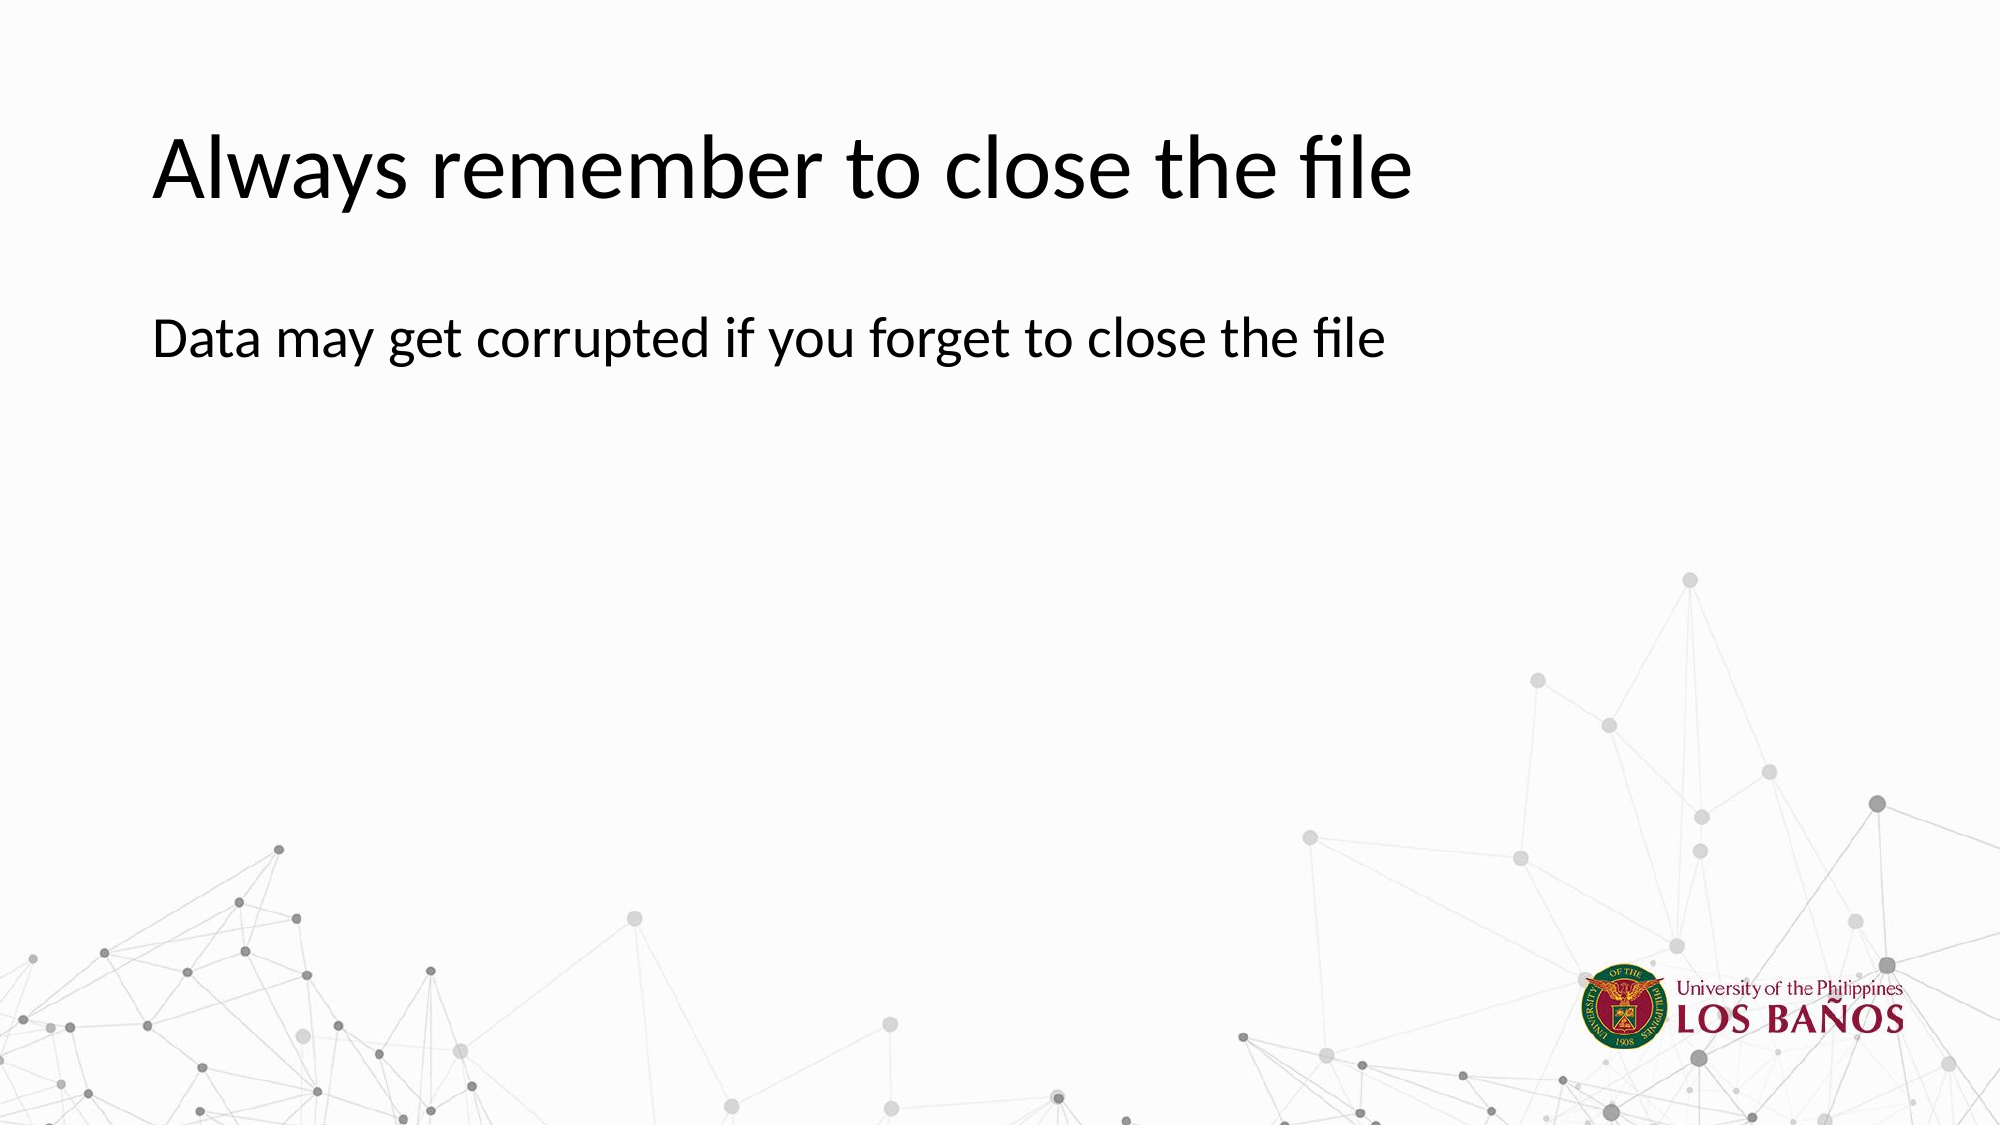

# Always remember to close the file
Data may get corrupted if you forget to close the file